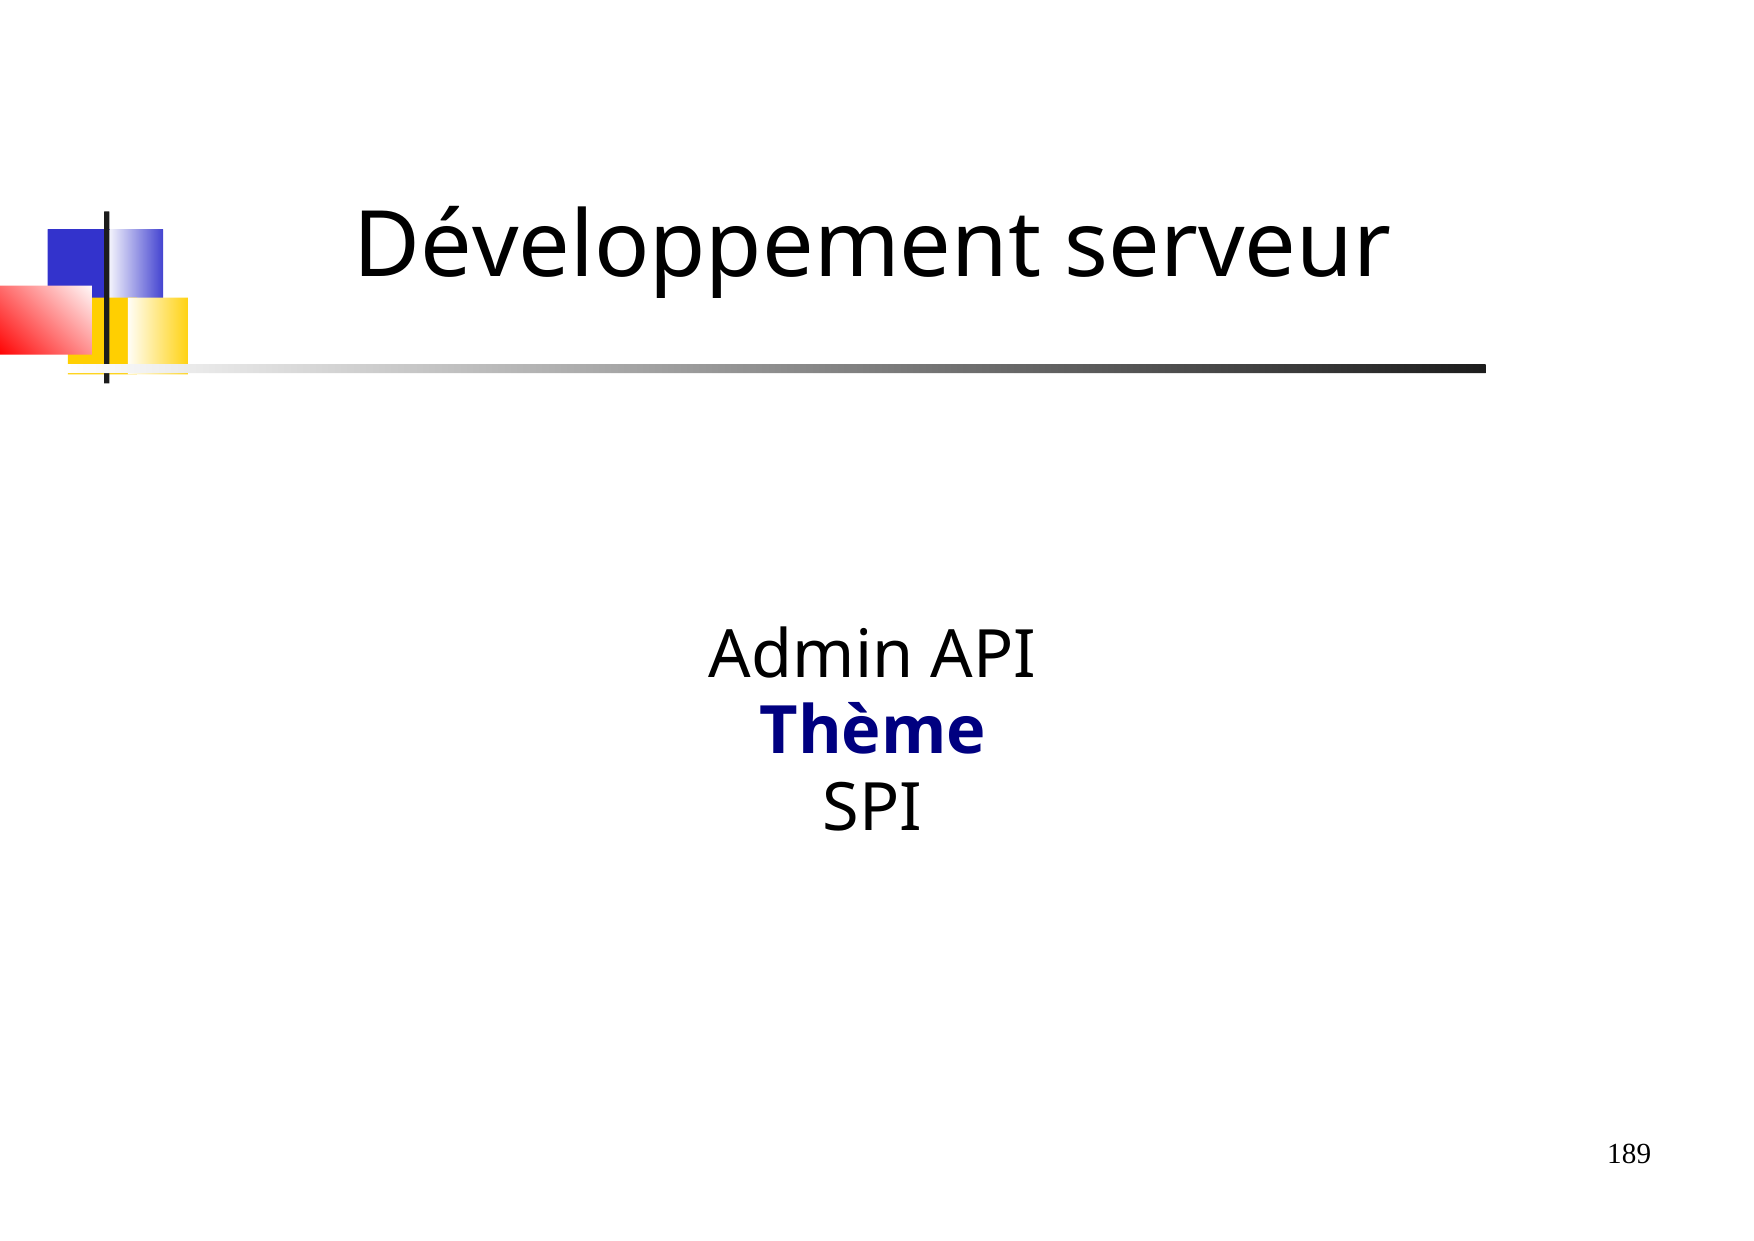

# Développement serveur
Admin API
Thème
SPI